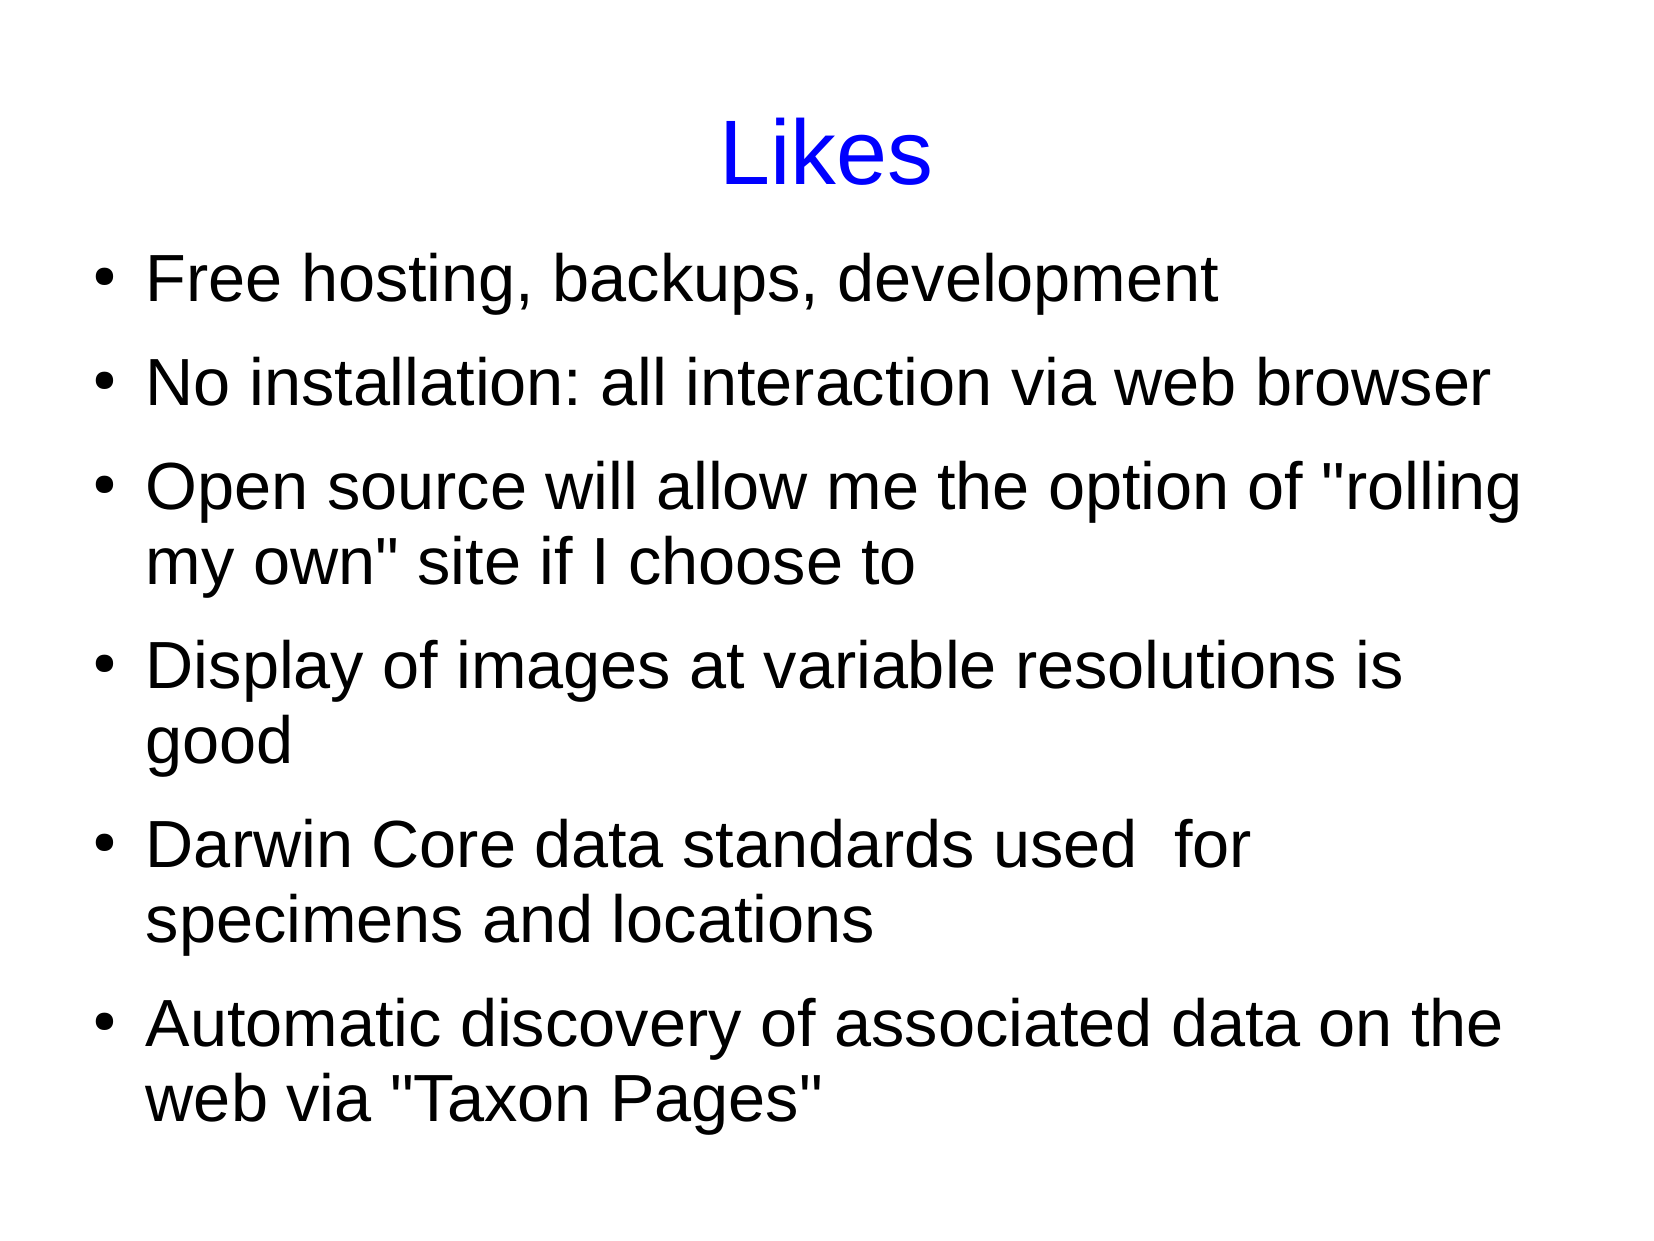

# Likes
Free hosting, backups, development
No installation: all interaction via web browser
Open source will allow me the option of "rolling my own" site if I choose to
Display of images at variable resolutions is good
Darwin Core data standards used for specimens and locations
Automatic discovery of associated data on the web via "Taxon Pages"